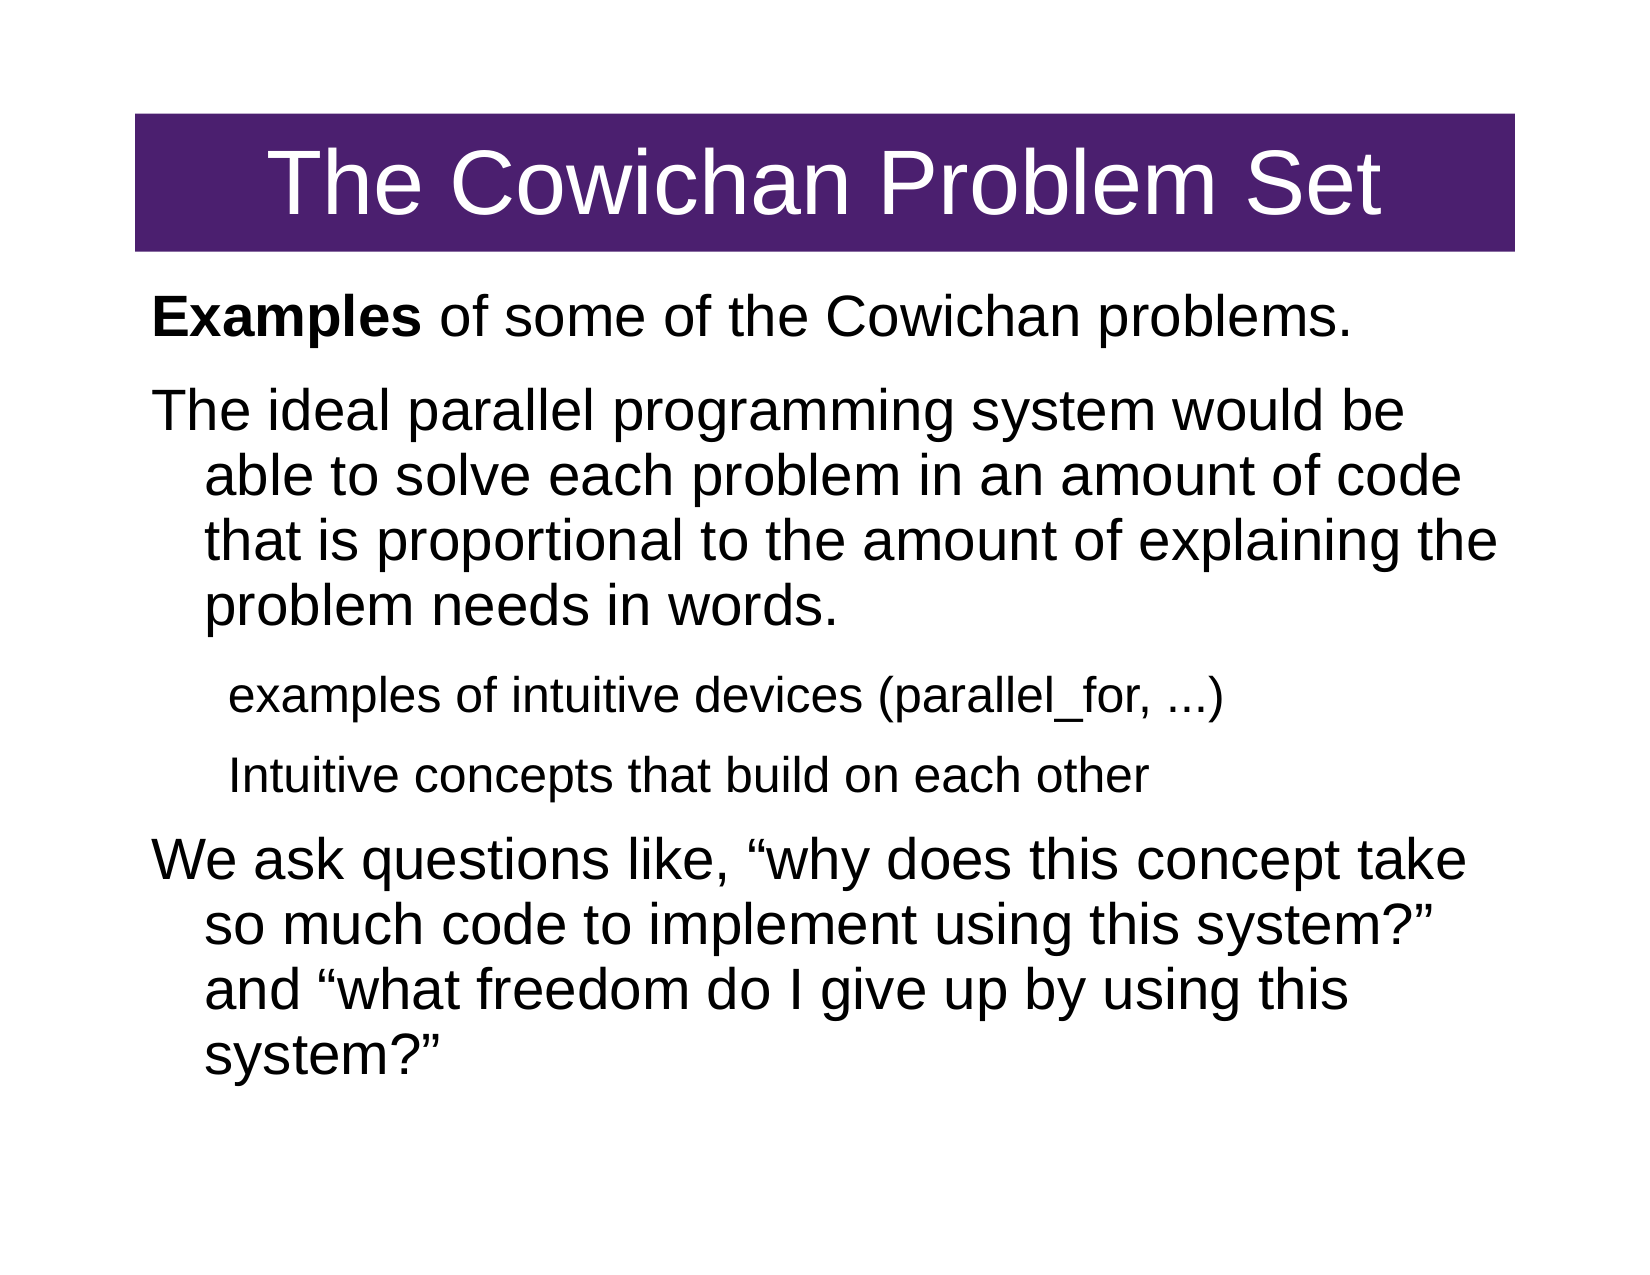

The Cowichan Problem Set
# Examples of some of the Cowichan problems.
The ideal parallel programming system would be able to solve each problem in an amount of code that is proportional to the amount of explaining the problem needs in words.
examples of intuitive devices (parallel_for, ...)
Intuitive concepts that build on each other
We ask questions like, “why does this concept take so much code to implement using this system?” and “what freedom do I give up by using this system?”